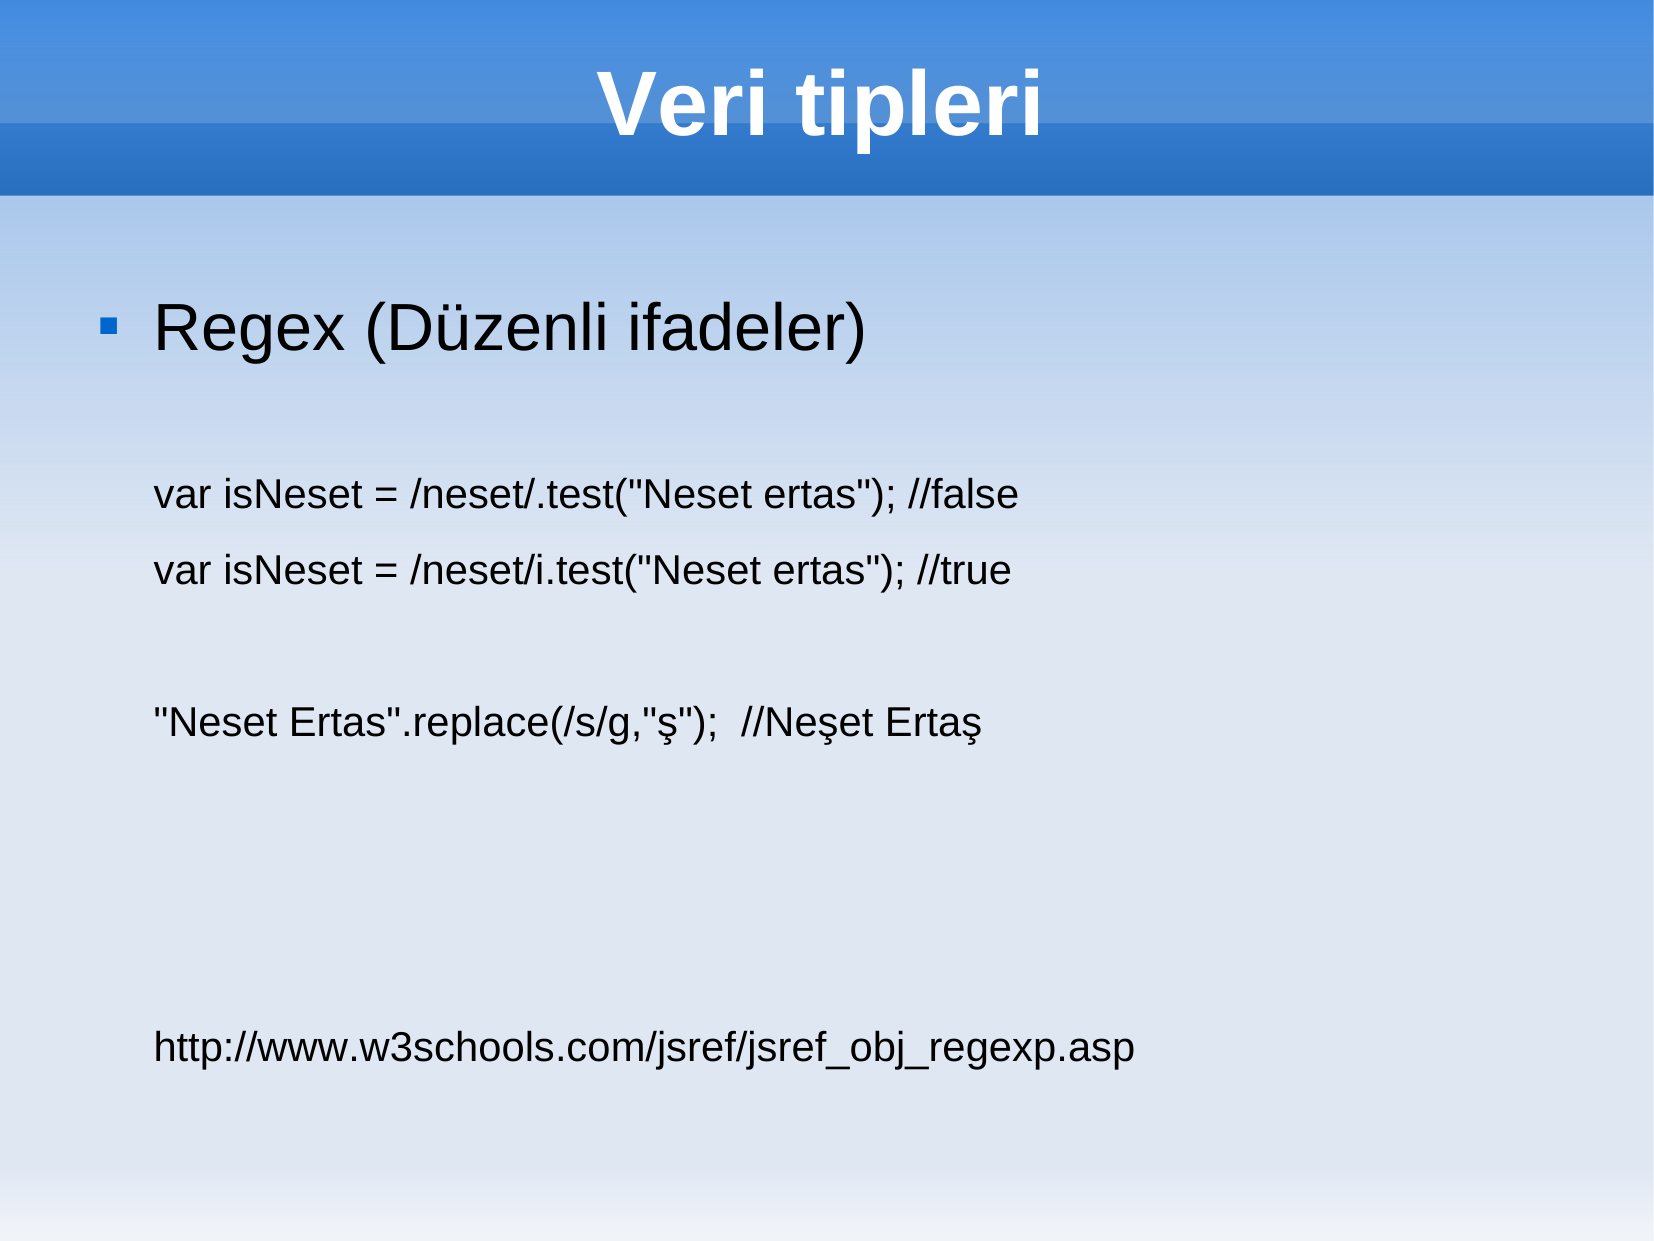

# Veri tipleri
Regex (Düzenli ifadeler)
var isNeset = /neset/.test("Neset ertas"); //false
var isNeset = /neset/i.test("Neset ertas"); //true
"Neset Ertas".replace(/s/g,"ş"); //Neşet Ertaş
http://www.w3schools.com/jsref/jsref_obj_regexp.asp